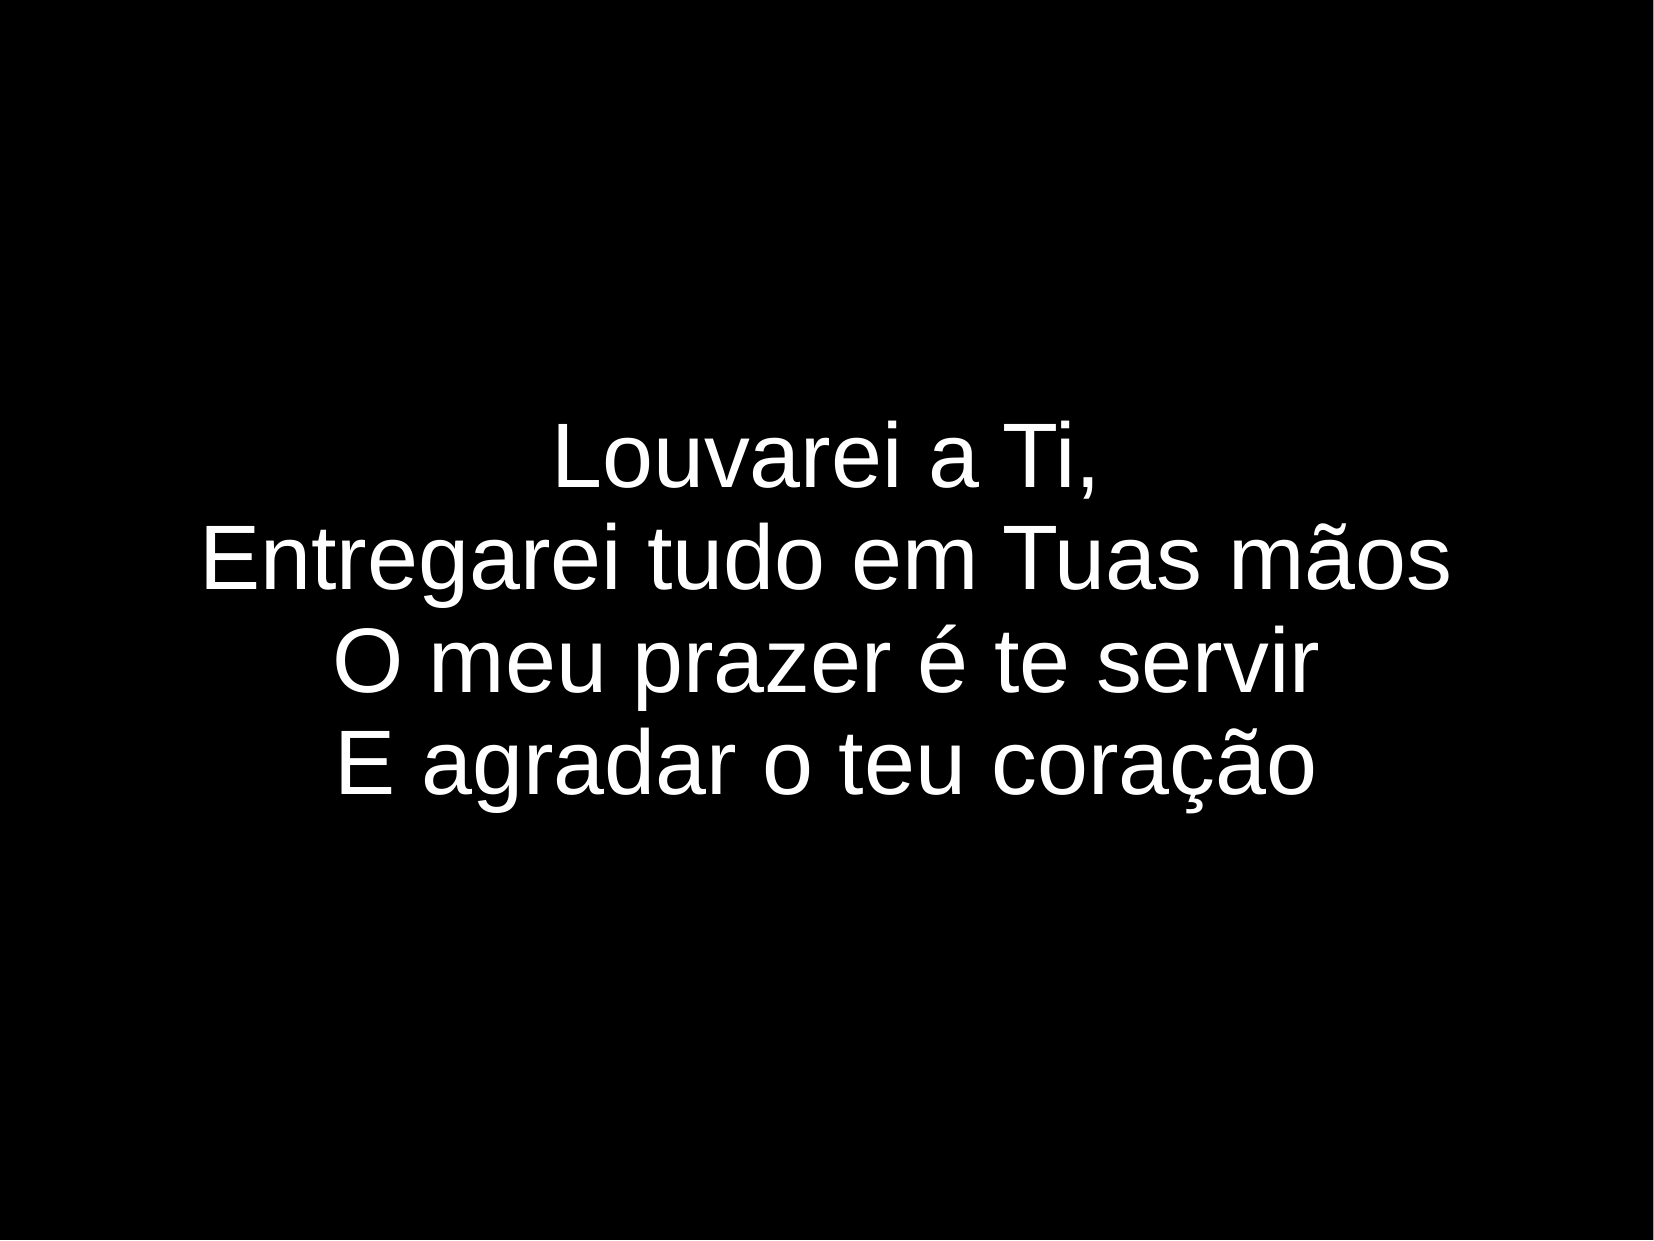

# Louvarei a Ti,
Entregarei tudo em Tuas mãos
O meu prazer é te servir
E agradar o teu coração